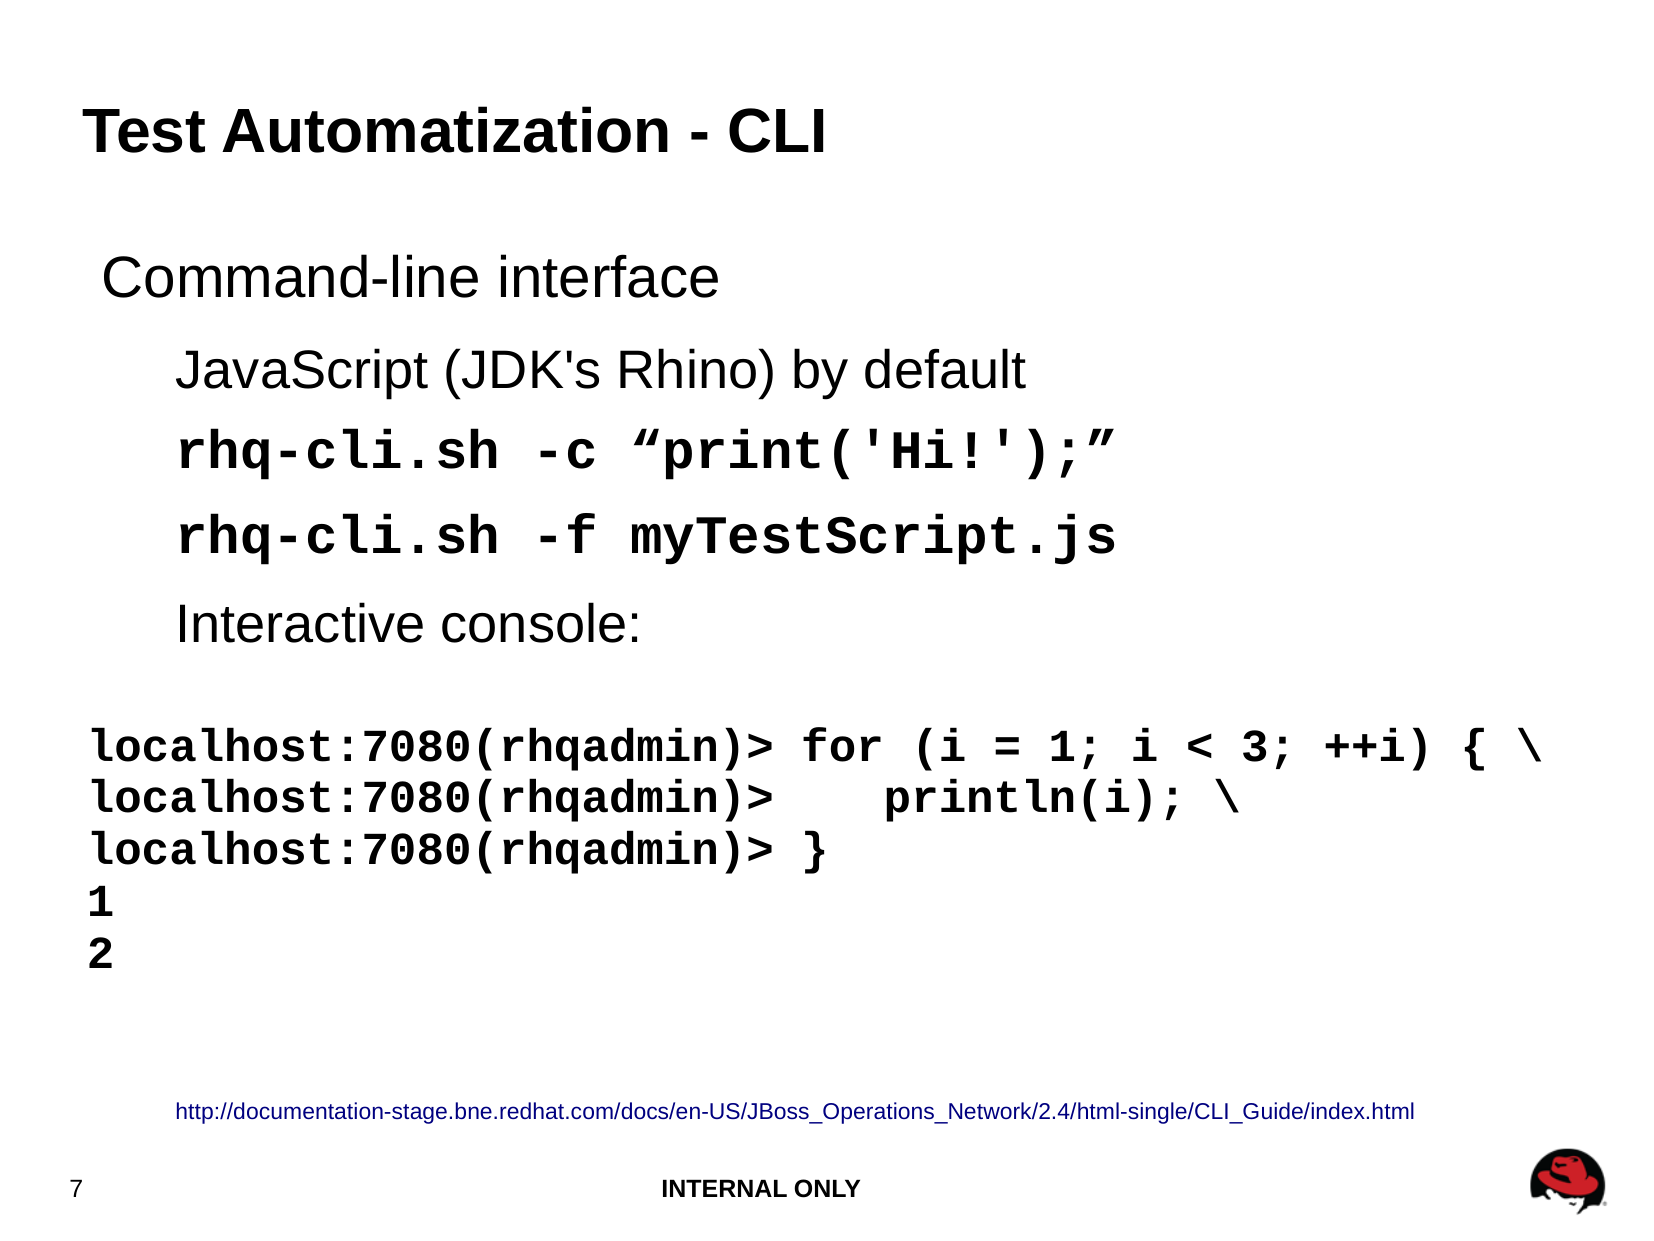

# Test Automatization - CLI
Command-line interface
JavaScript (JDK's Rhino) by default
rhq-cli.sh -c “print('Hi!');”
rhq-cli.sh -f myTestScript.js
Interactive console:
http://documentation-stage.bne.redhat.com/docs/en-US/JBoss_Operations_Network/2.4/html-single/CLI_Guide/index.html
localhost:7080(rhqadmin)> for (i = 1; i < 3; ++i) { \
localhost:7080(rhqadmin)> println(i); \
localhost:7080(rhqadmin)> }
1
2